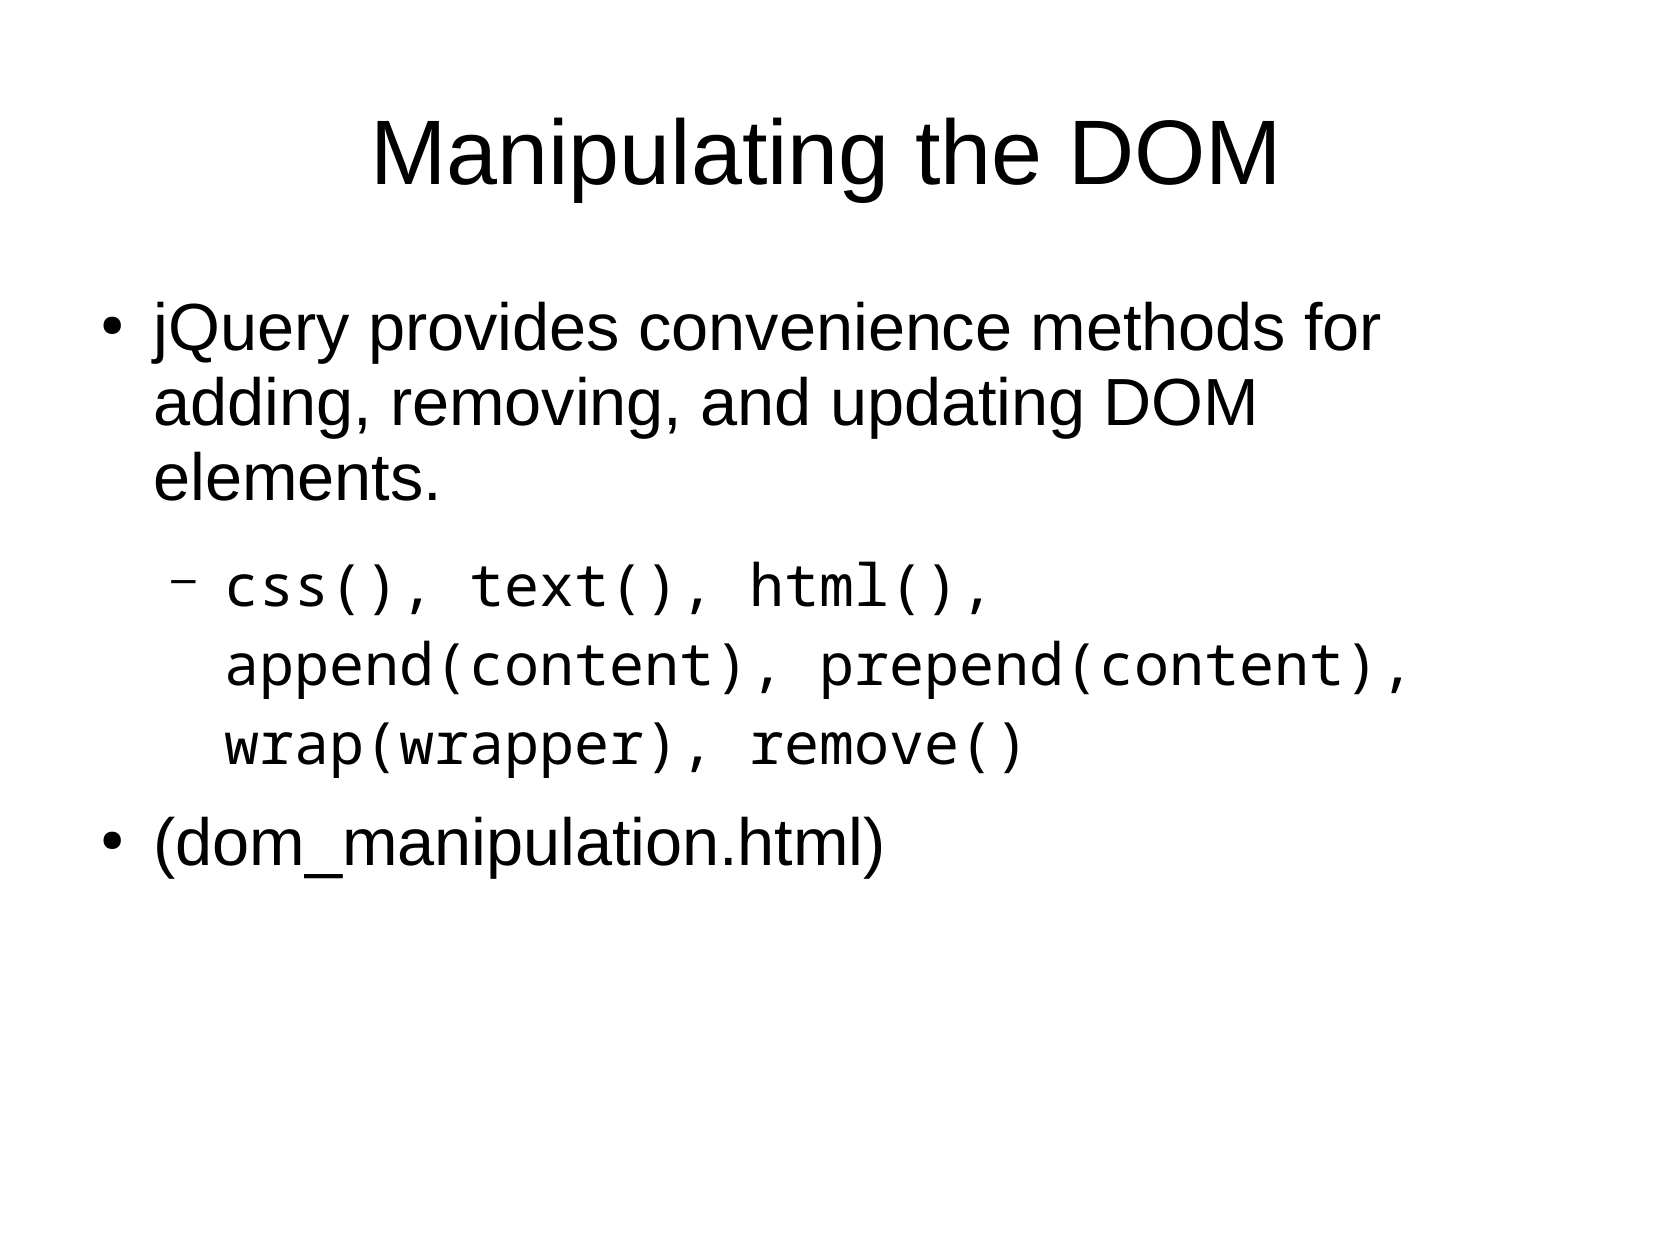

# Manipulating the DOM
jQuery provides convenience methods for adding, removing, and updating DOM elements.
css(), text(), html(), append(content), prepend(content), wrap(wrapper), remove()
(dom_manipulation.html)